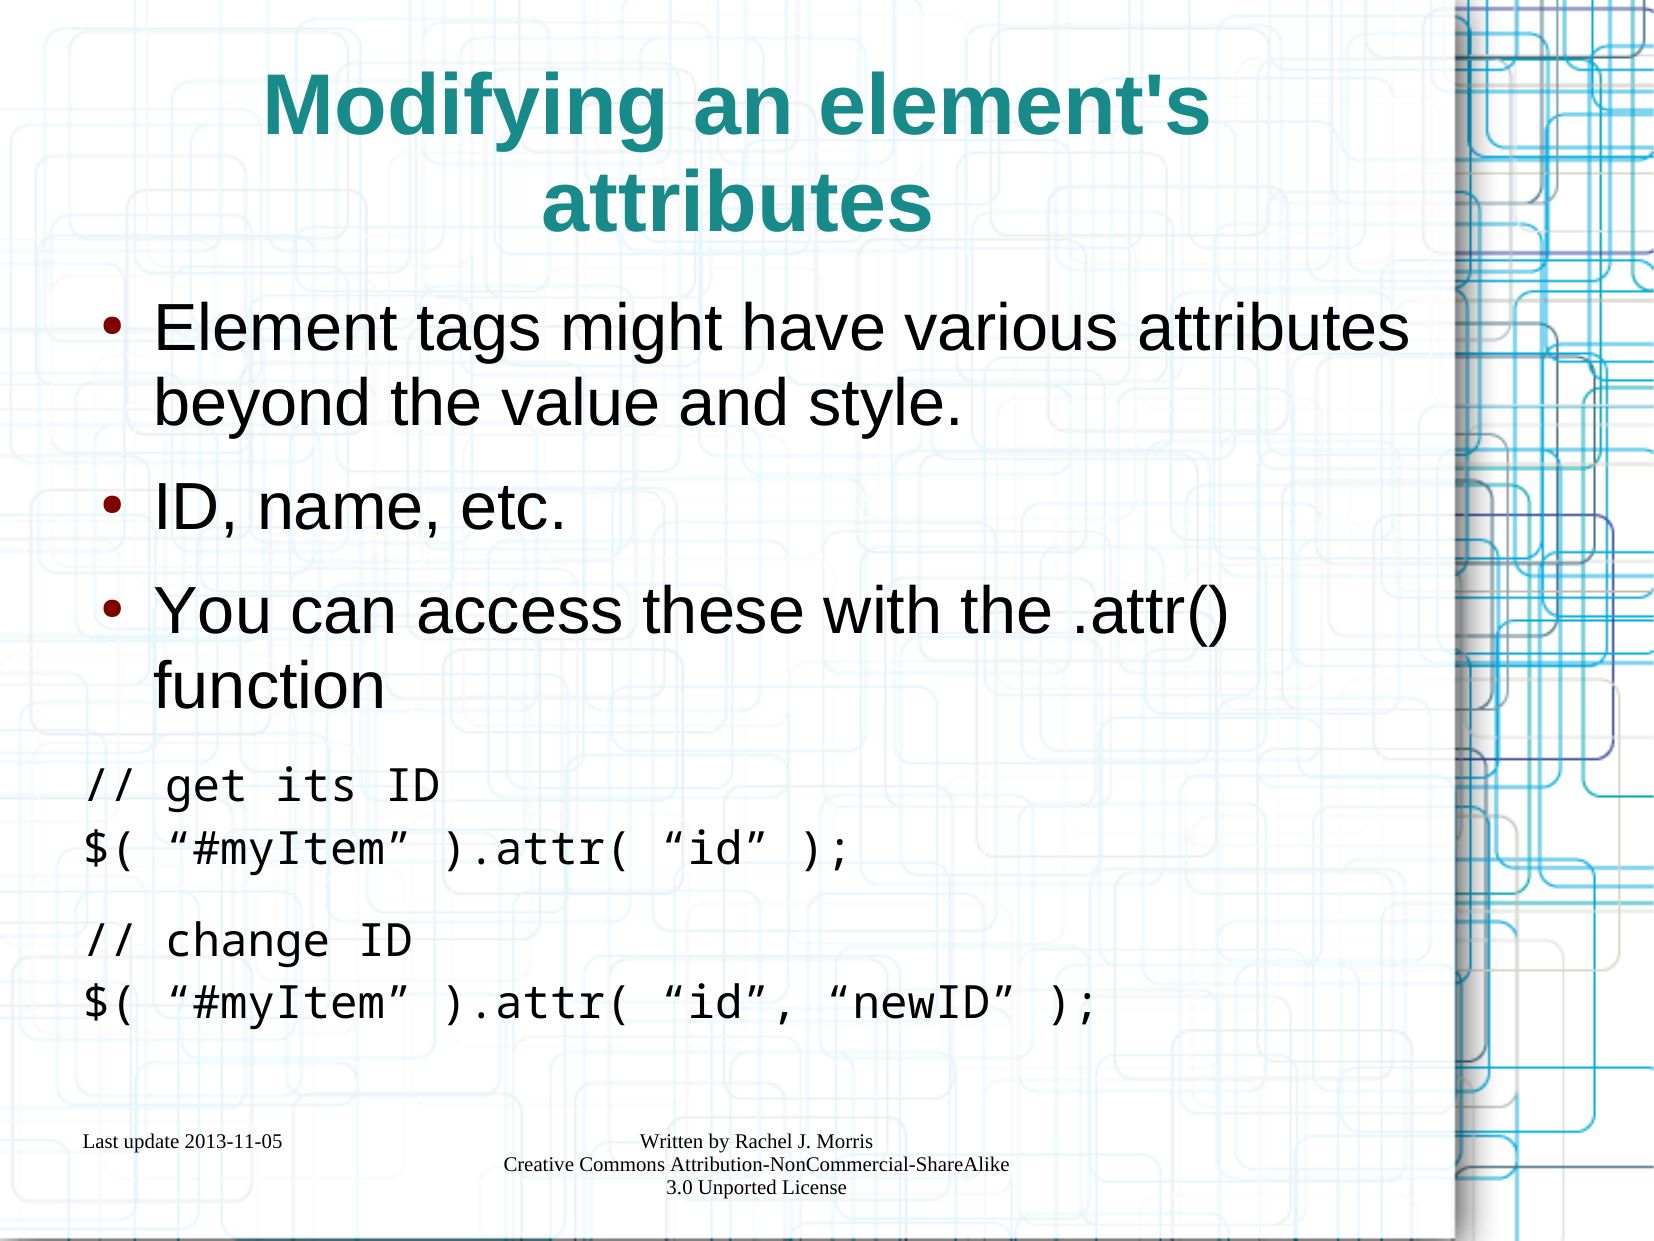

# Modifying an element's attributes
Element tags might have various attributes beyond the value and style.
ID, name, etc.
You can access these with the .attr() function
// get its ID
$( “#myItem” ).attr( “id” );
// change ID
$( “#myItem” ).attr( “id”, “newID” );